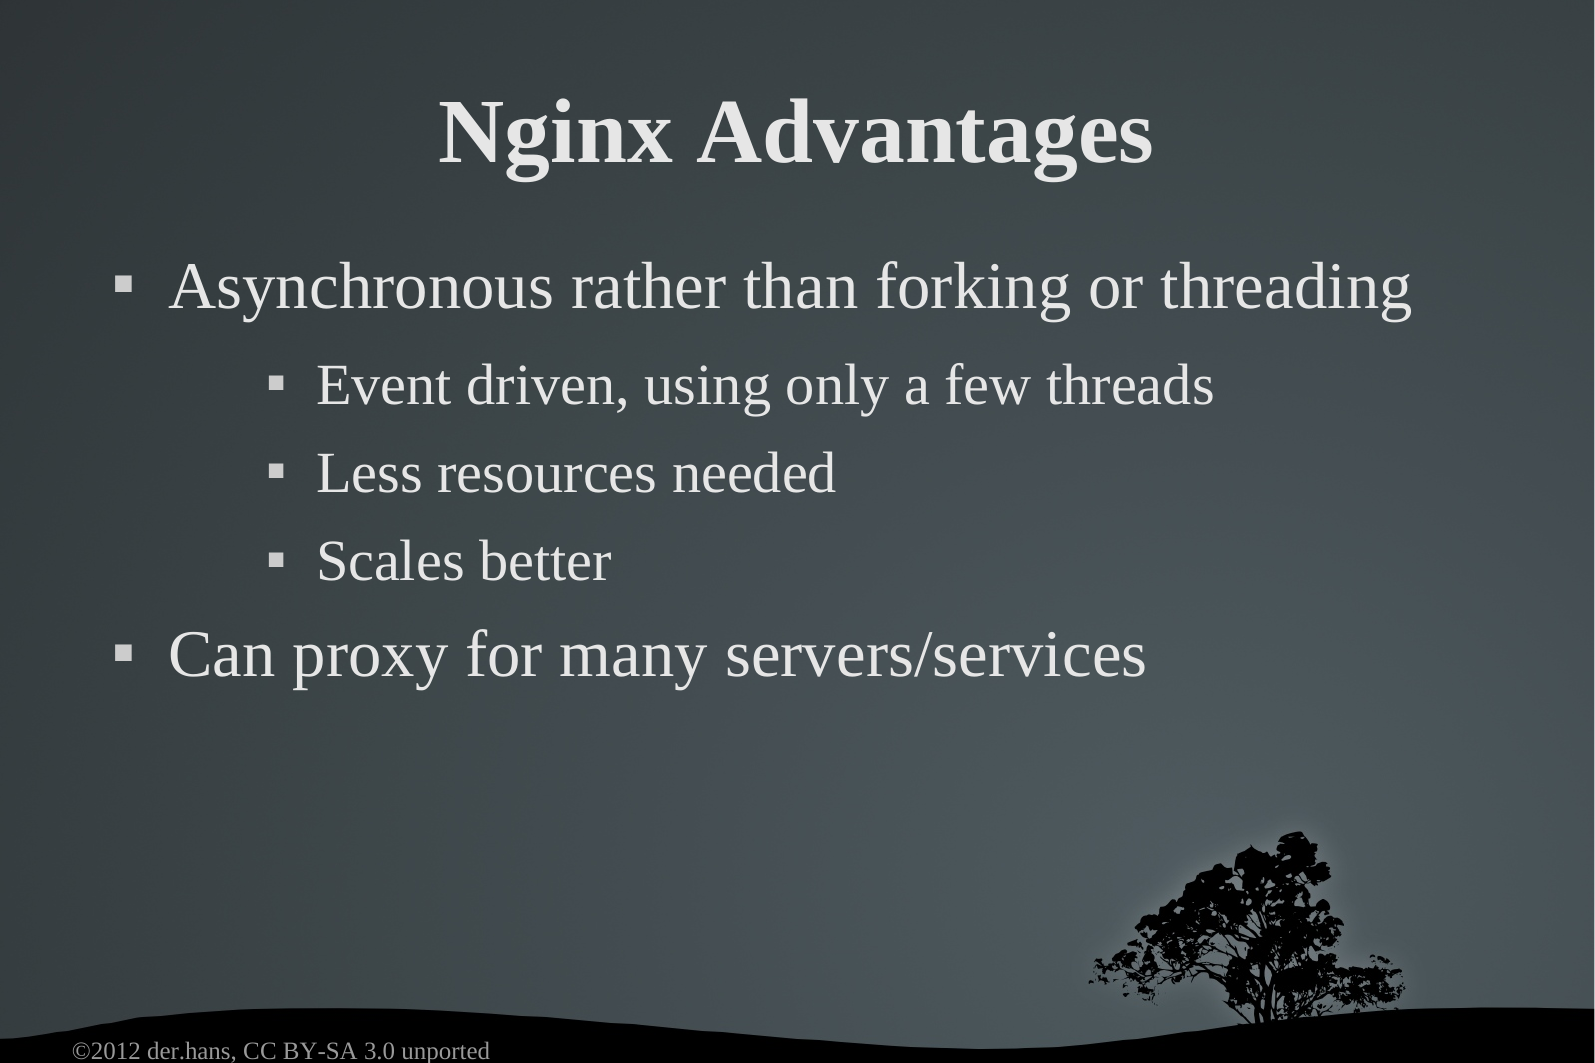

# Nginx Advantages
Asynchronous rather than forking or threading
Event driven, using only a few threads
Less resources needed
Scales better
Can proxy for many servers/services
©2012 der.hans, CC BY-SA 3.0 unported